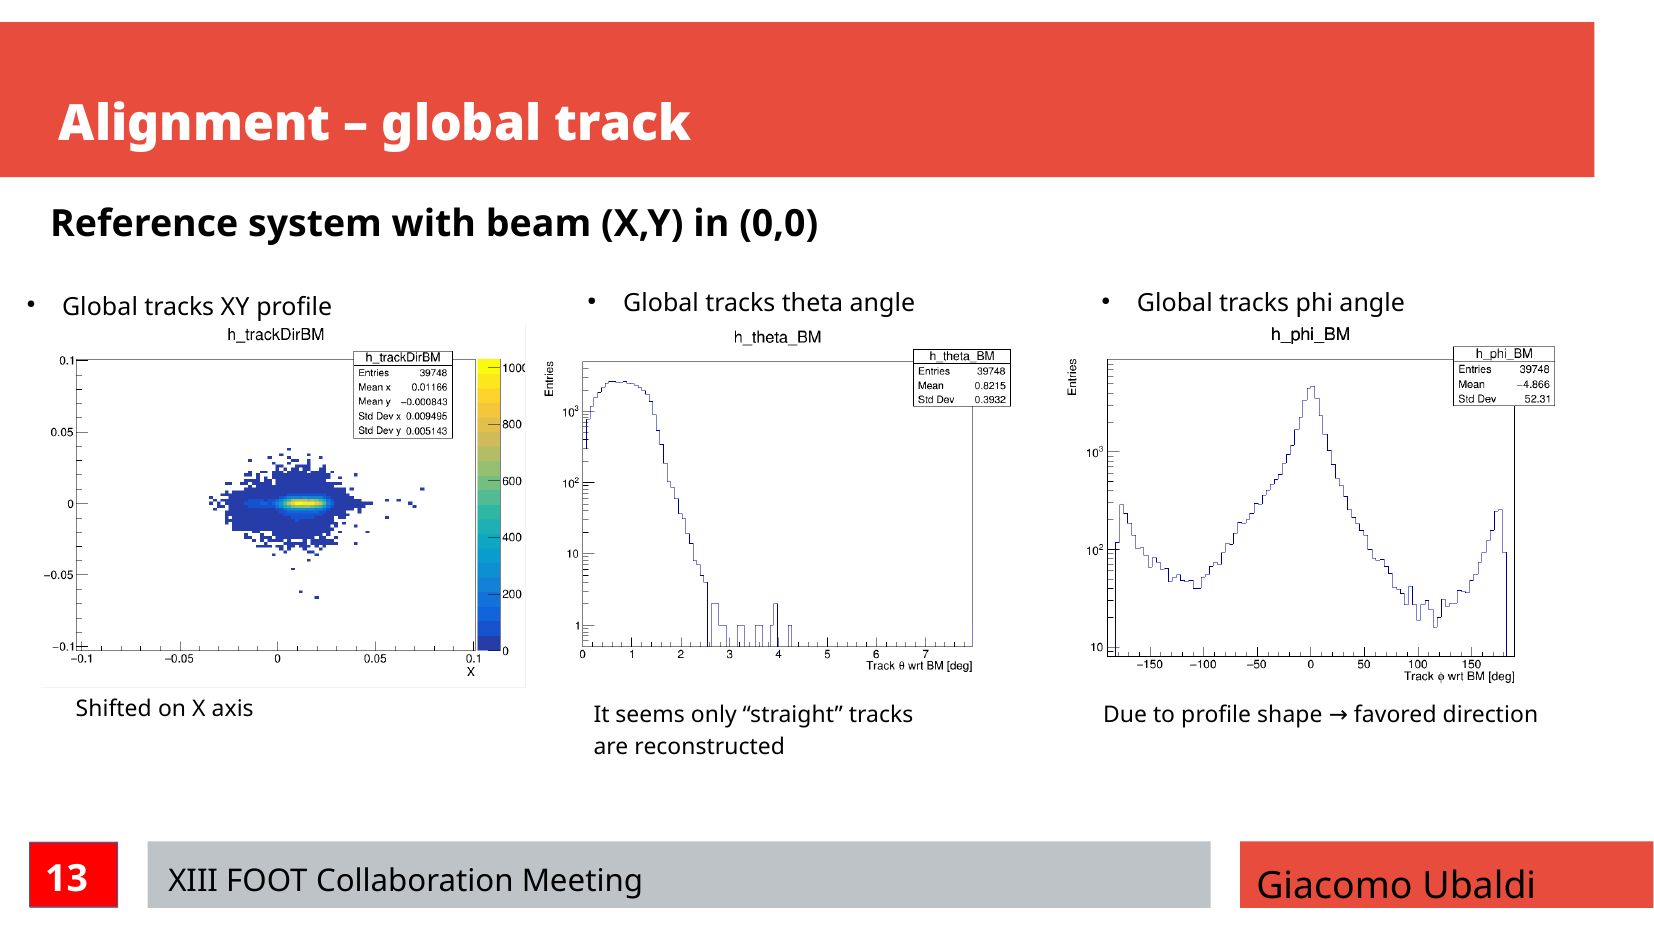

# Alignment – global track
Reference system with beam (X,Y) in (0,0)
Global tracks theta angle
Global tracks phi angle
Global tracks XY profile
Shifted on X axis
Due to profile shape → favored direction
It seems only “straight” tracks are reconstructed
19
13
XIII FOOT Collaboration Meeting
Giacomo Ubaldi